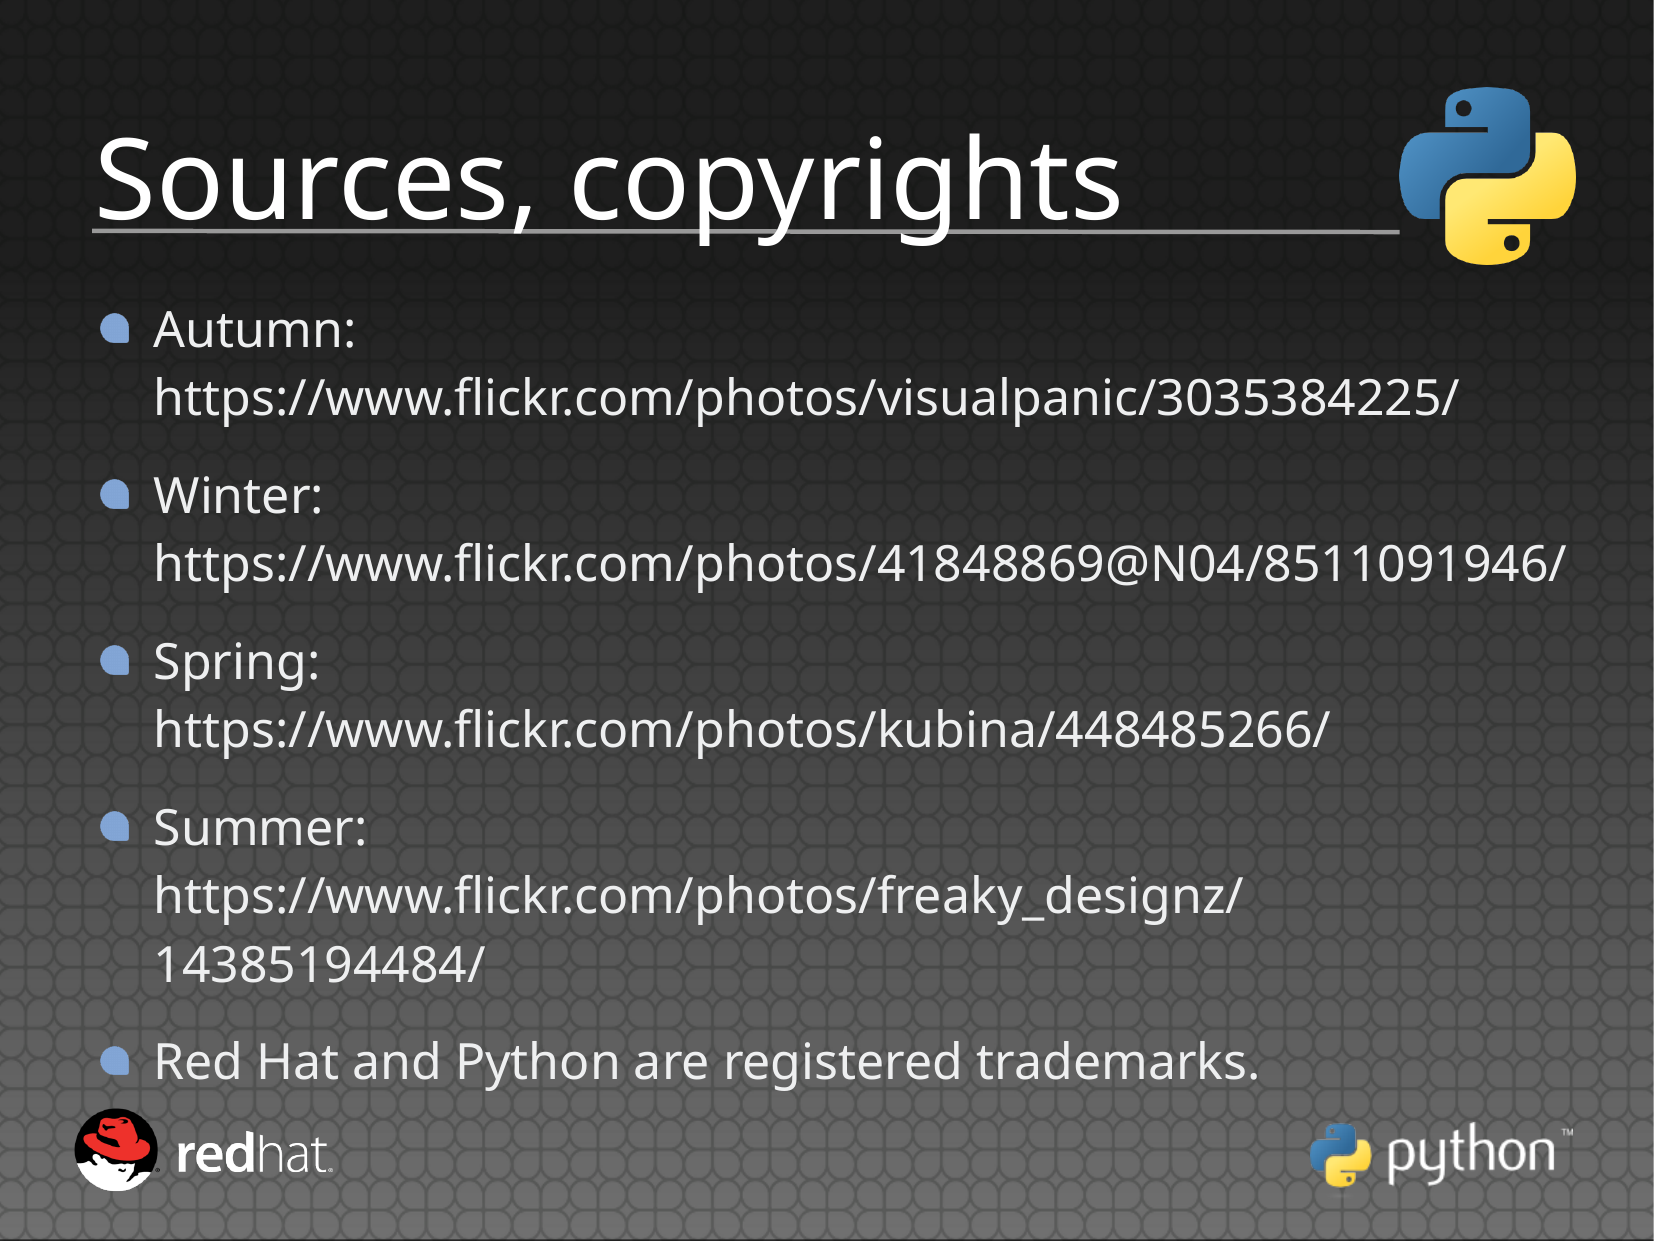

Sources, copyrights
# Autumn: https://www.flickr.com/photos/visualpanic/3035384225/
Winter:
https://www.flickr.com/photos/41848869@N04/8511091946/
Spring:
https://www.flickr.com/photos/kubina/448485266/
Summer:
https://www.flickr.com/photos/freaky_designz/14385194484/
Red Hat and Python are registered trademarks.